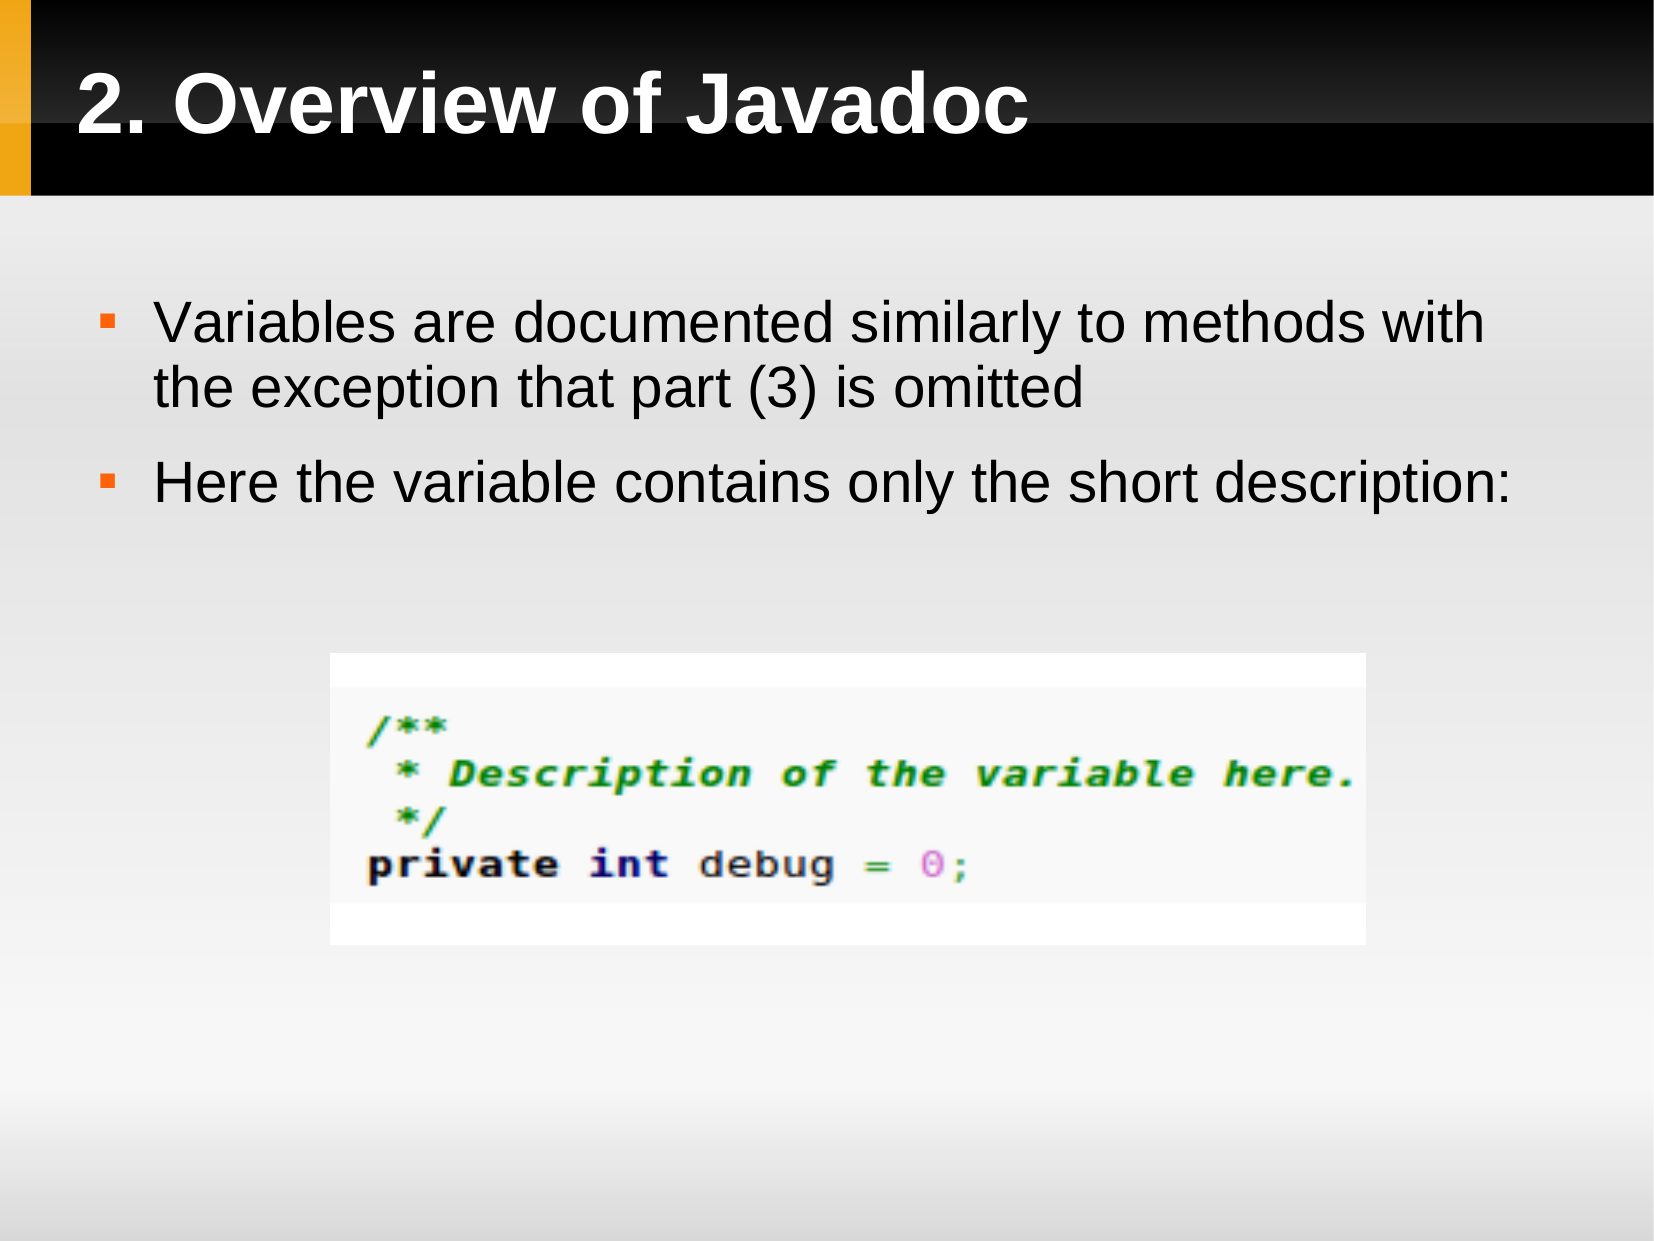

# 2. Overview of Javadoc
Variables are documented similarly to methods with the exception that part (3) is omitted
Here the variable contains only the short description: